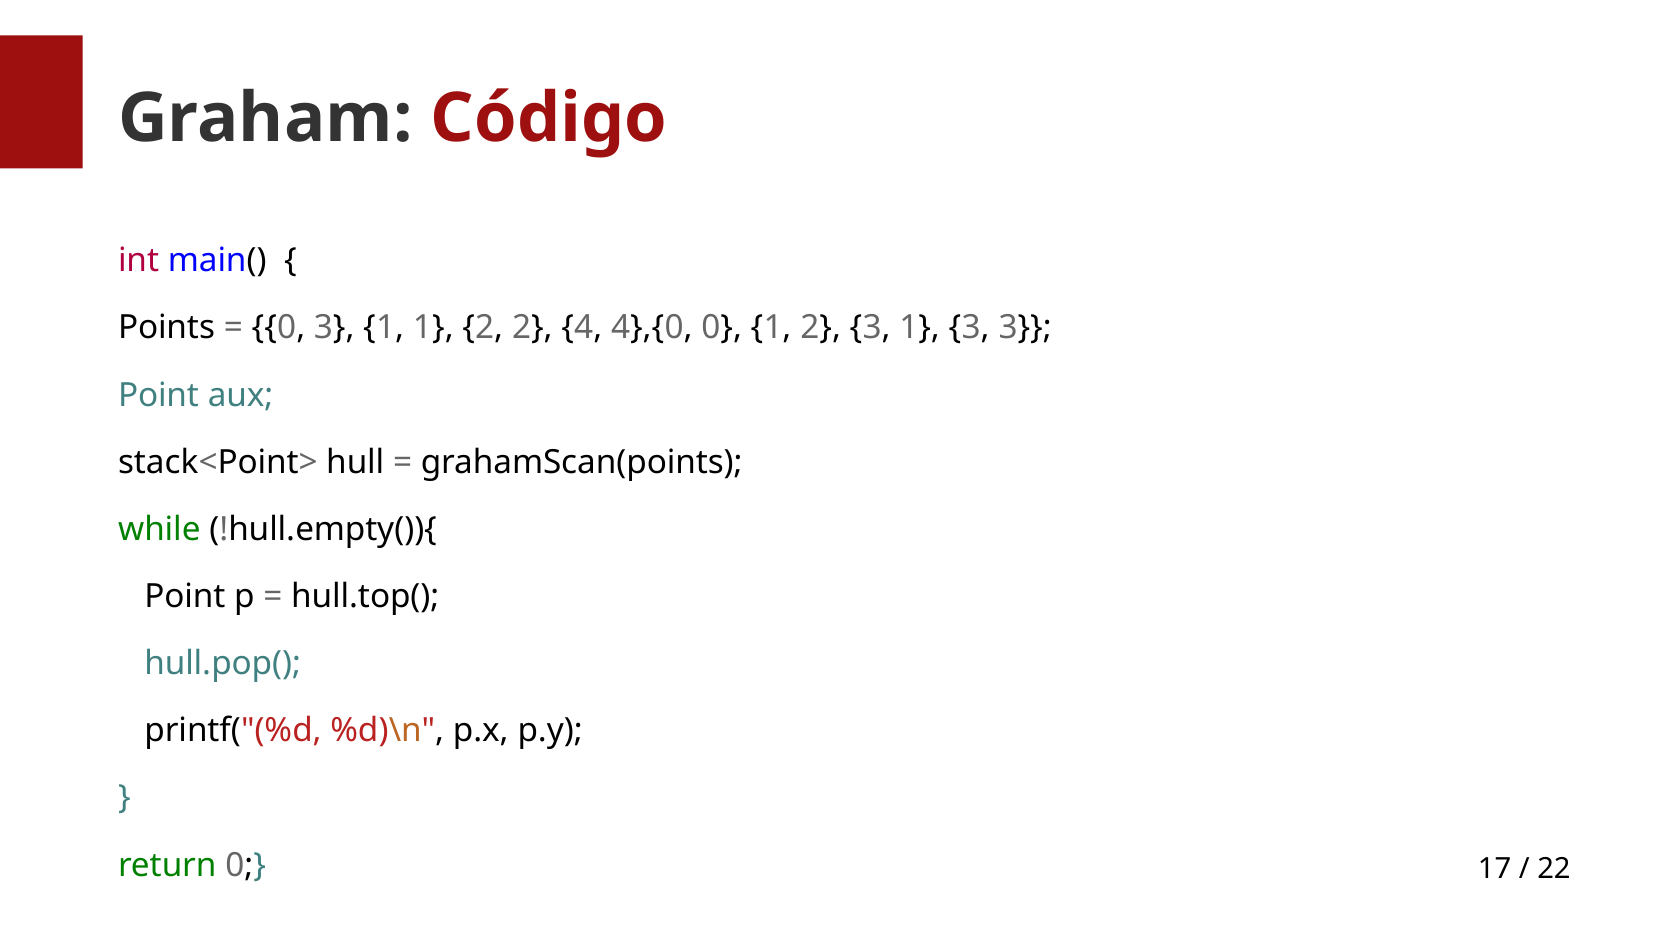

# Graham: Código
int main() {
Points = {{0, 3}, {1, 1}, {2, 2}, {4, 4},{0, 0}, {1, 2}, {3, 1}, {3, 3}};
Point aux;
stack<Point> hull = grahamScan(points);
while (!hull.empty()){
 Point p = hull.top();
 hull.pop();
 printf("(%d, %d)\n", p.x, p.y);
}
return 0;}
17